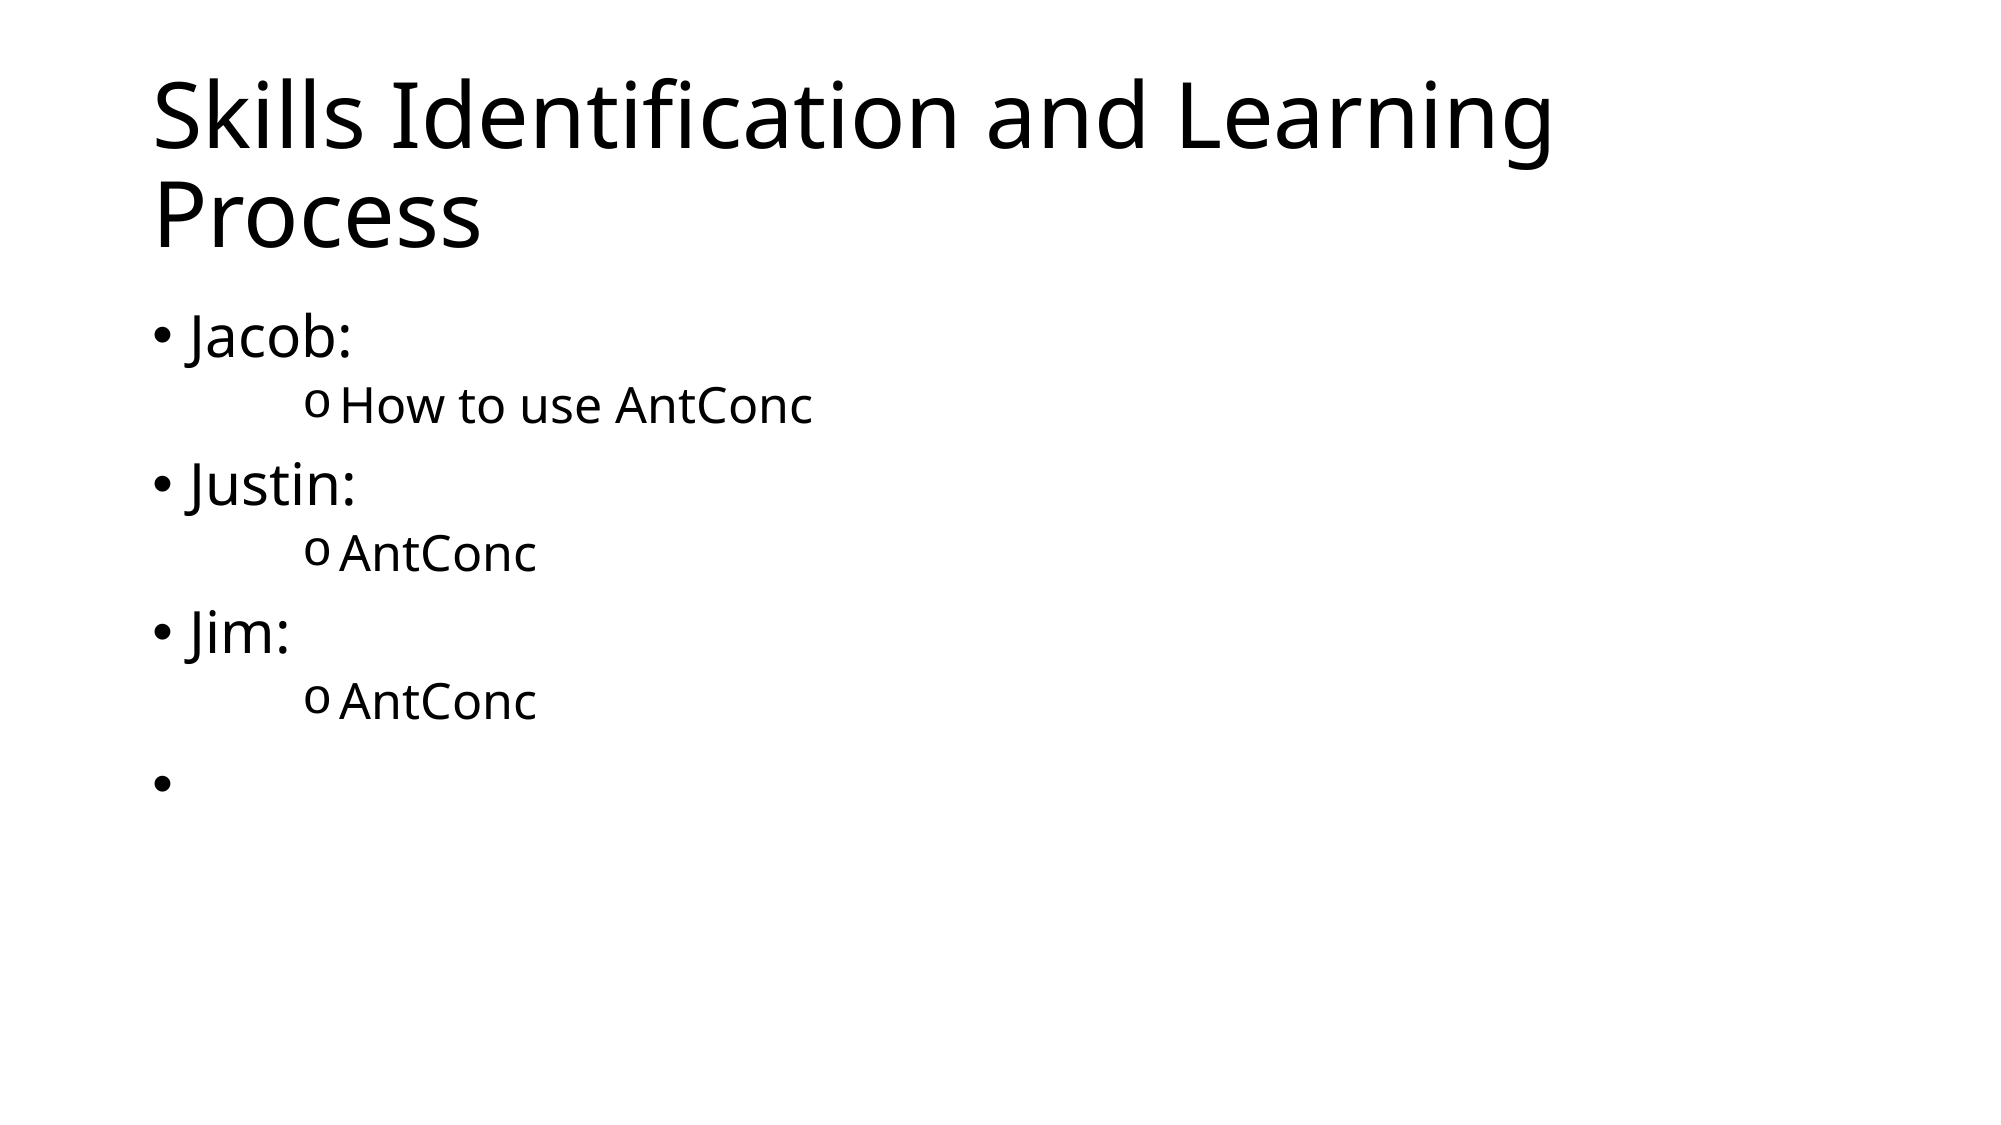

# Skills Identification and Learning Process
Jacob:
How to use AntConc
Justin:
AntConc
Jim:
AntConc